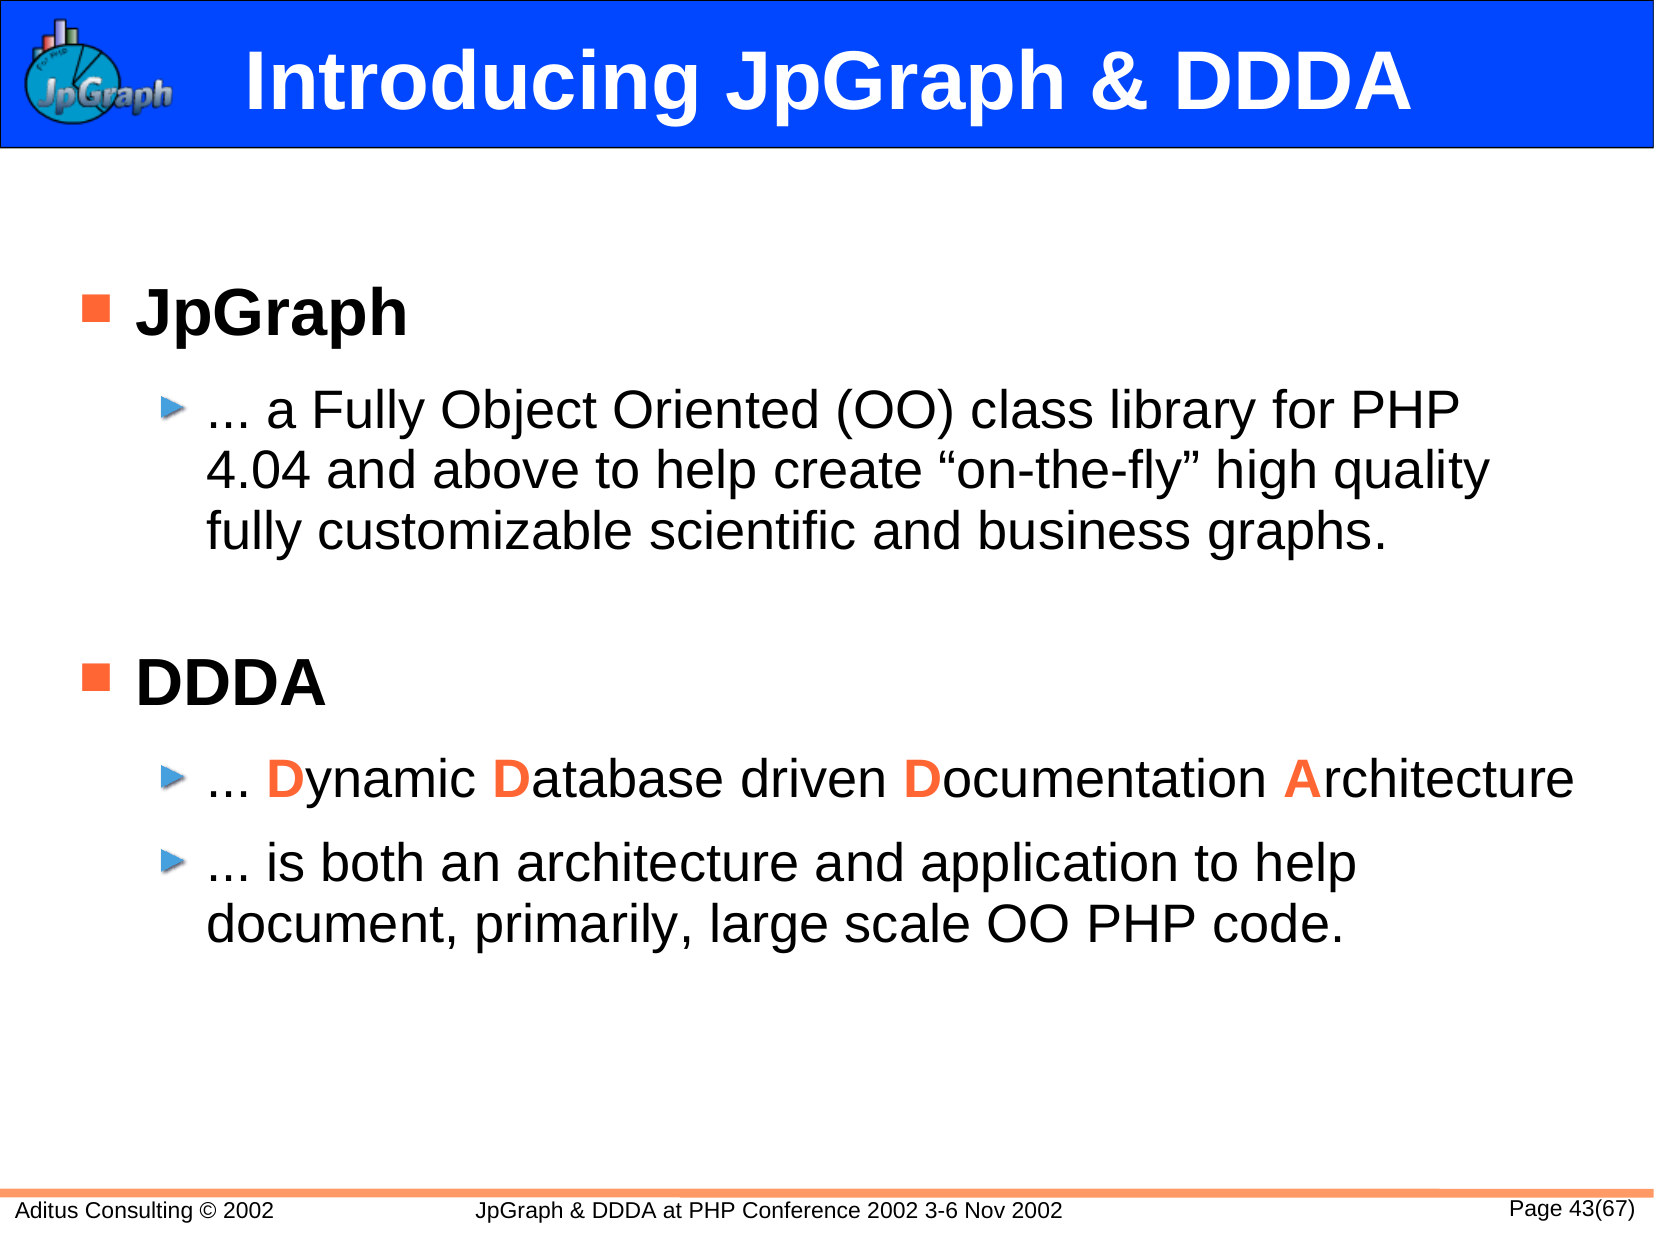

# Introducing JpGraph & DDDA
JpGraph
... a Fully Object Oriented (OO) class library for PHP 4.04 and above to help create “on-the-fly” high quality fully customizable scientific and business graphs.
DDDA
... Dynamic Database driven Documentation Architecture
... is both an architecture and application to help document, primarily, large scale OO PHP code.